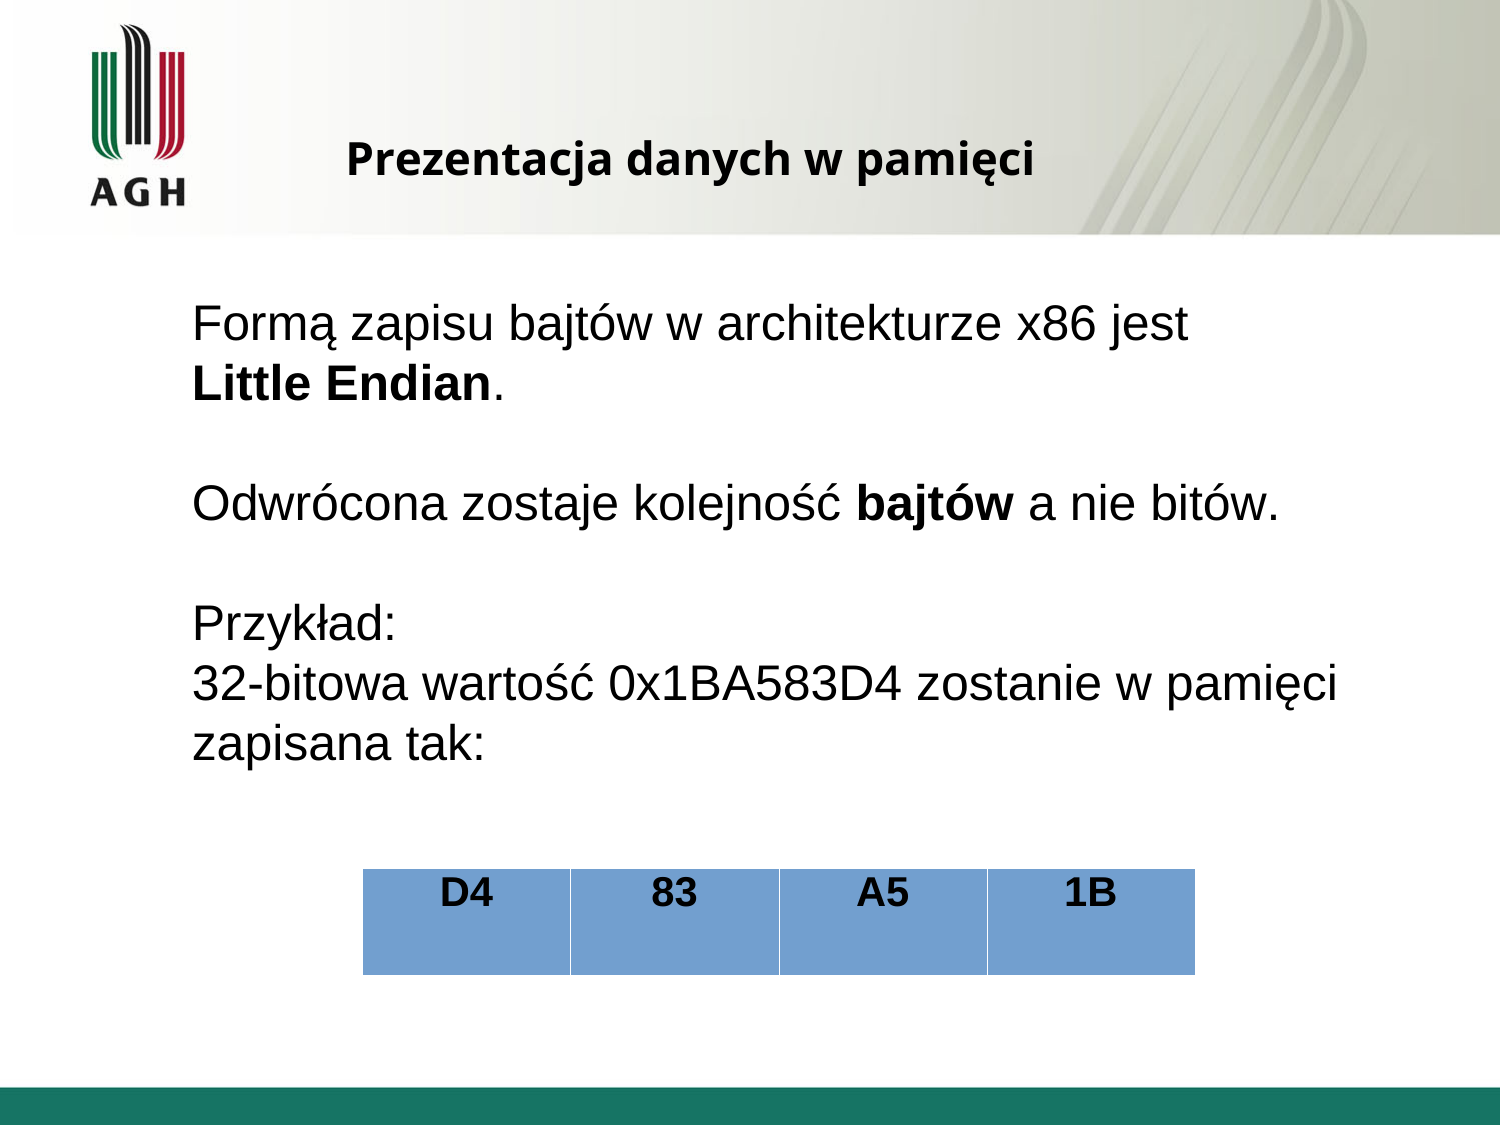

# Prezentacja danych w pamięci
Formą zapisu bajtów w architekturze x86 jest
Little Endian.
Odwrócona zostaje kolejność bajtów a nie bitów.
Przykład:
32-bitowa wartość 0x1BA583D4 zostanie w pamięci zapisana tak:
| D4 | 83 | A5 | 1B |
| --- | --- | --- | --- |